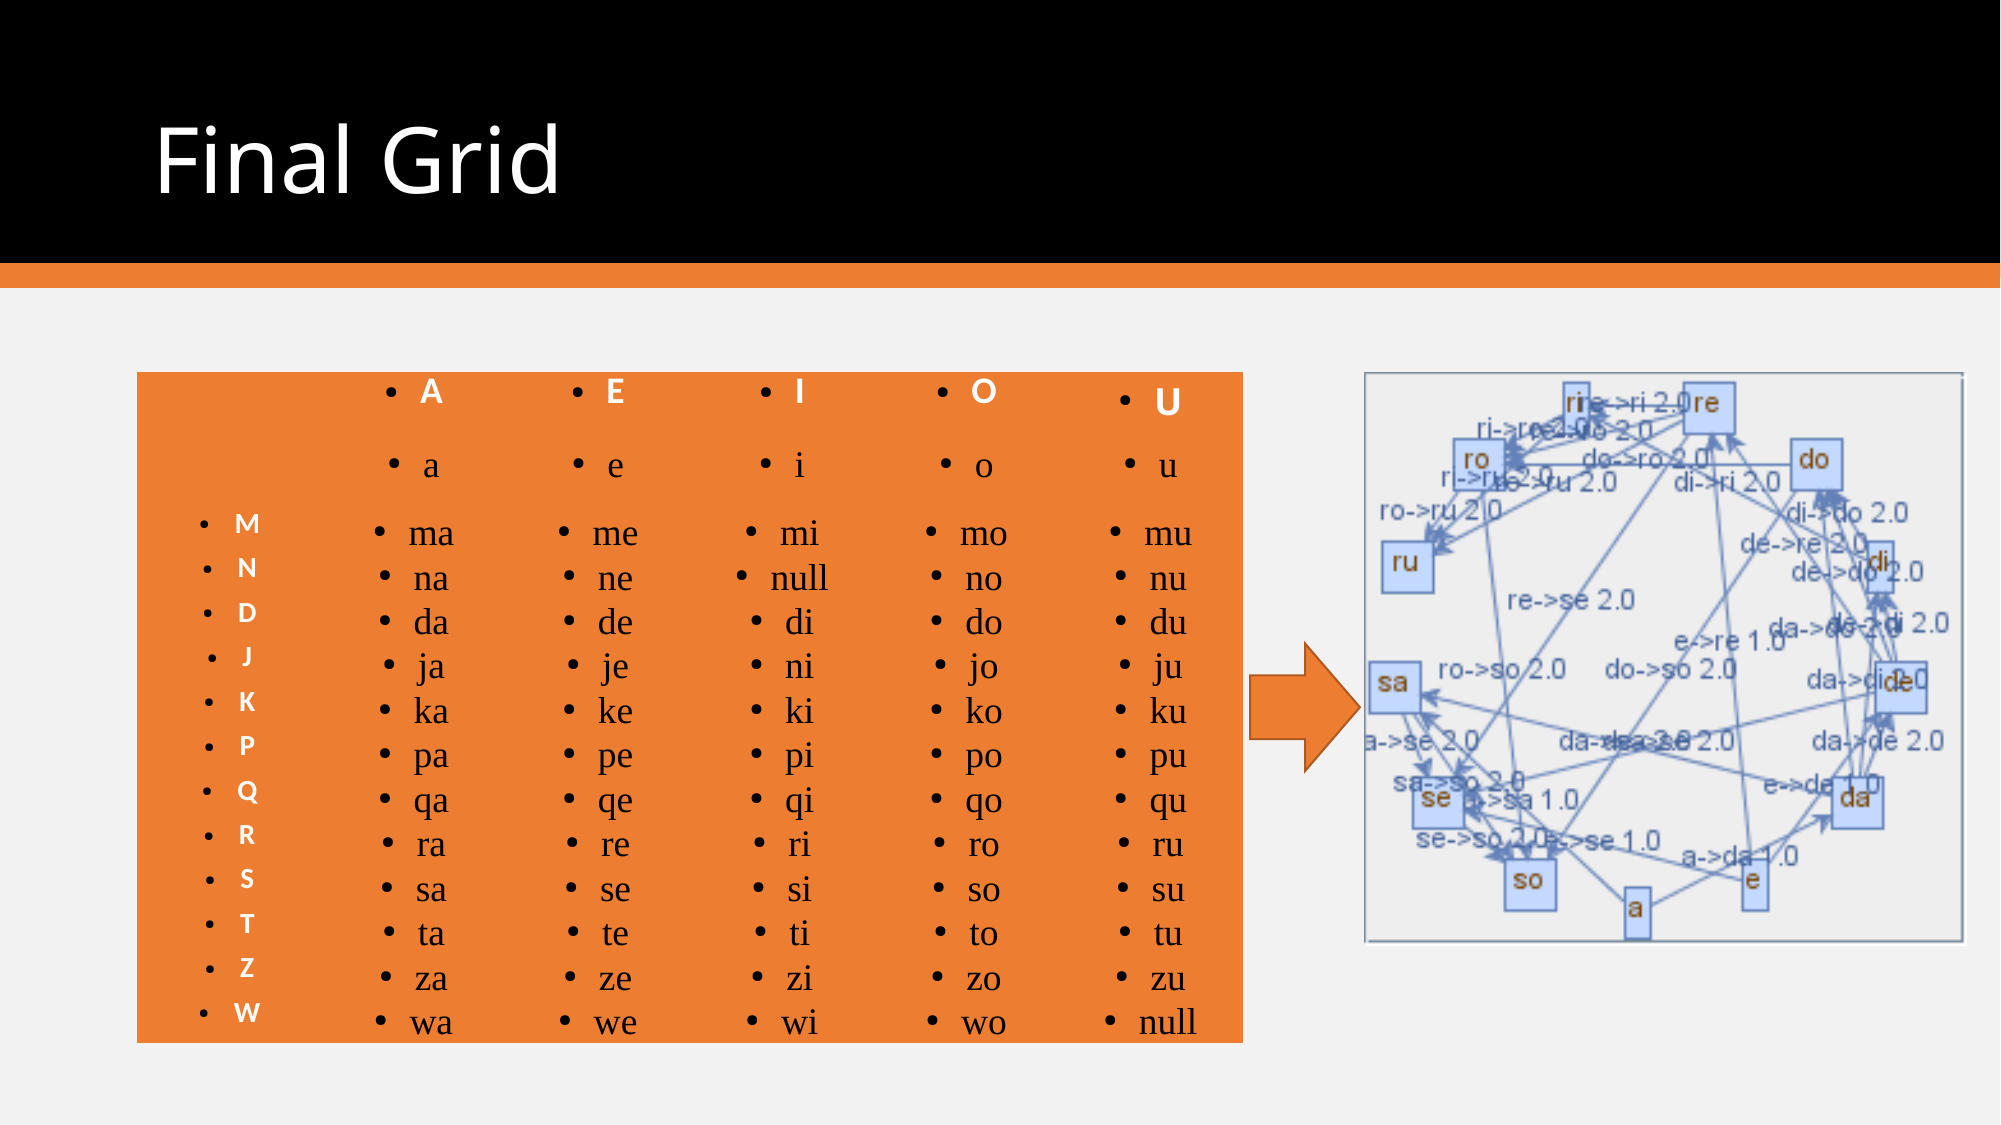

# Final Grid
| | A | E | I | O | U |
| --- | --- | --- | --- | --- | --- |
| | a | e | i | o | u |
| M | ma | me | mi | mo | mu |
| N | na | ne | null | no | nu |
| D | da | de | di | do | du |
| J | ja | je | ni | jo | ju |
| K | ka | ke | ki | ko | ku |
| P | pa | pe | pi | po | pu |
| Q | qa | qe | qi | qo | qu |
| R | ra | re | ri | ro | ru |
| S | sa | se | si | so | su |
| T | ta | te | ti | to | tu |
| Z | za | ze | zi | zo | zu |
| W | wa | we | wi | wo | null |